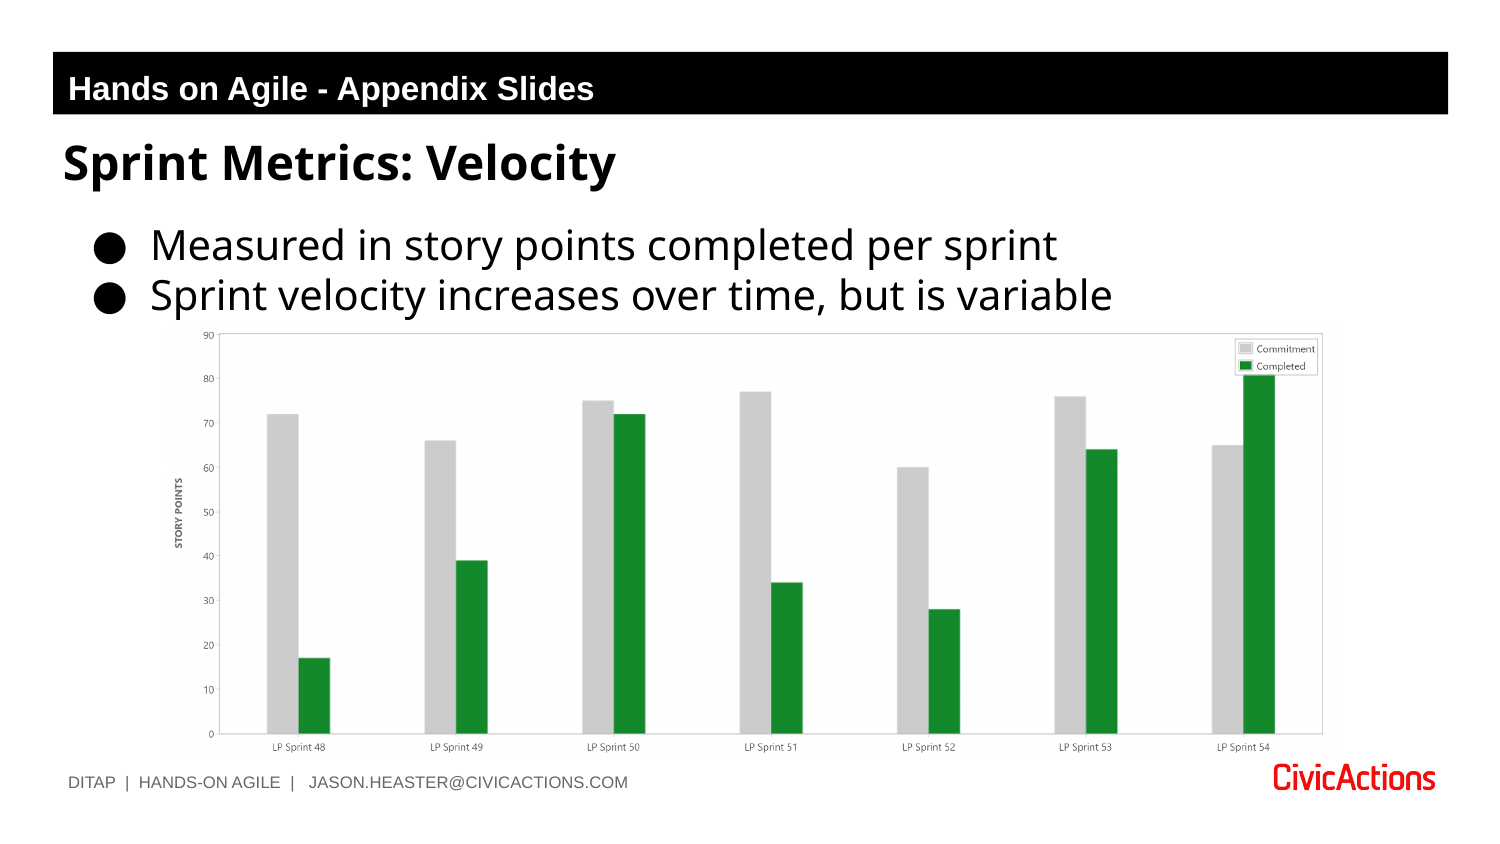

# Hands on Agile - Appendix Slides
Sprint Metrics: Velocity
Measured in story points completed per sprint
Sprint velocity increases over time, but is variable